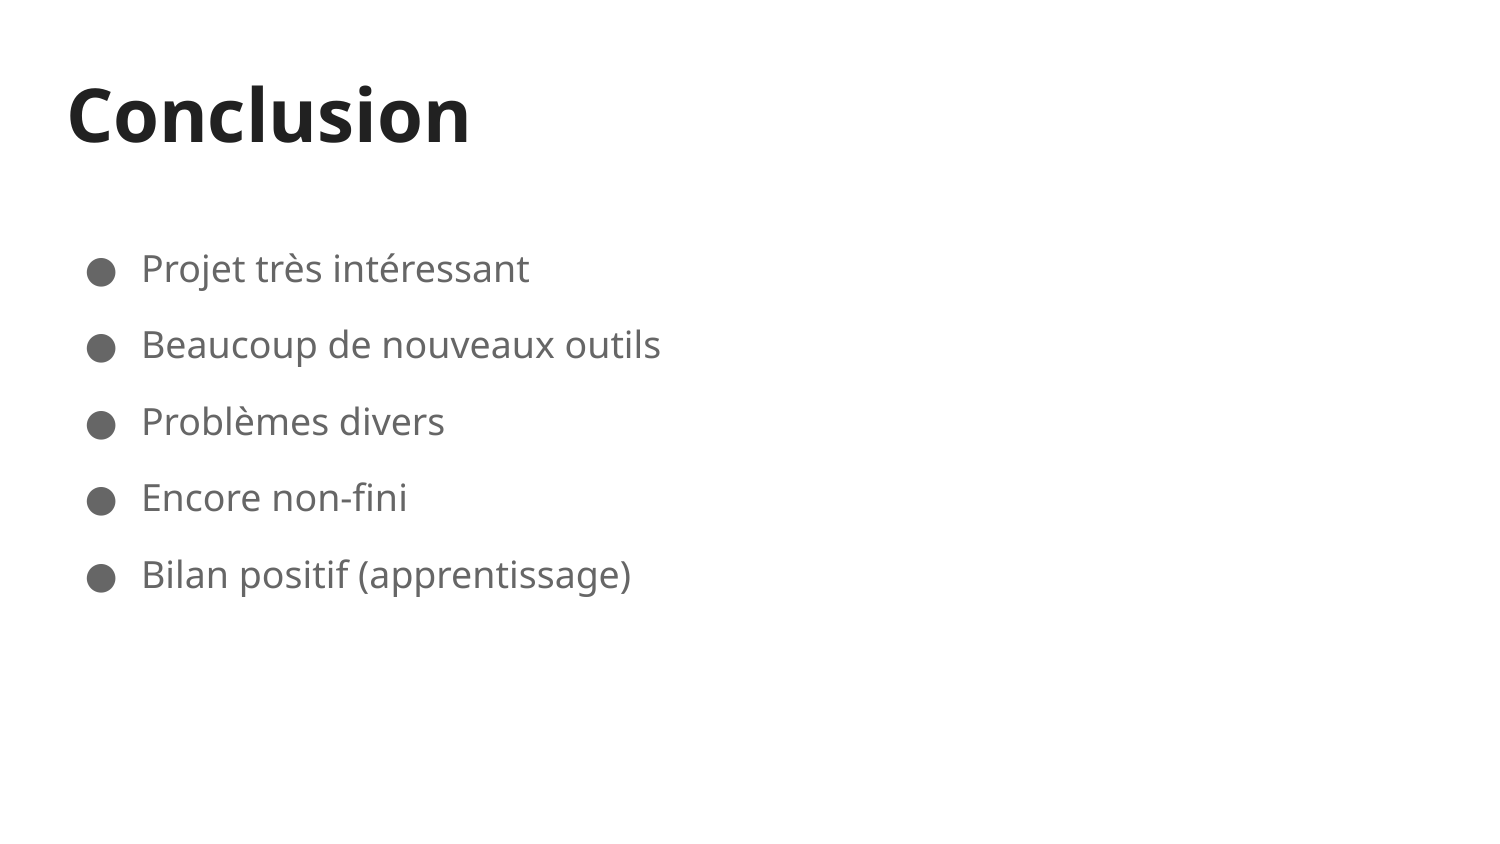

# Conclusion
Projet très intéressant
Beaucoup de nouveaux outils
Problèmes divers
Encore non-fini
Bilan positif (apprentissage)